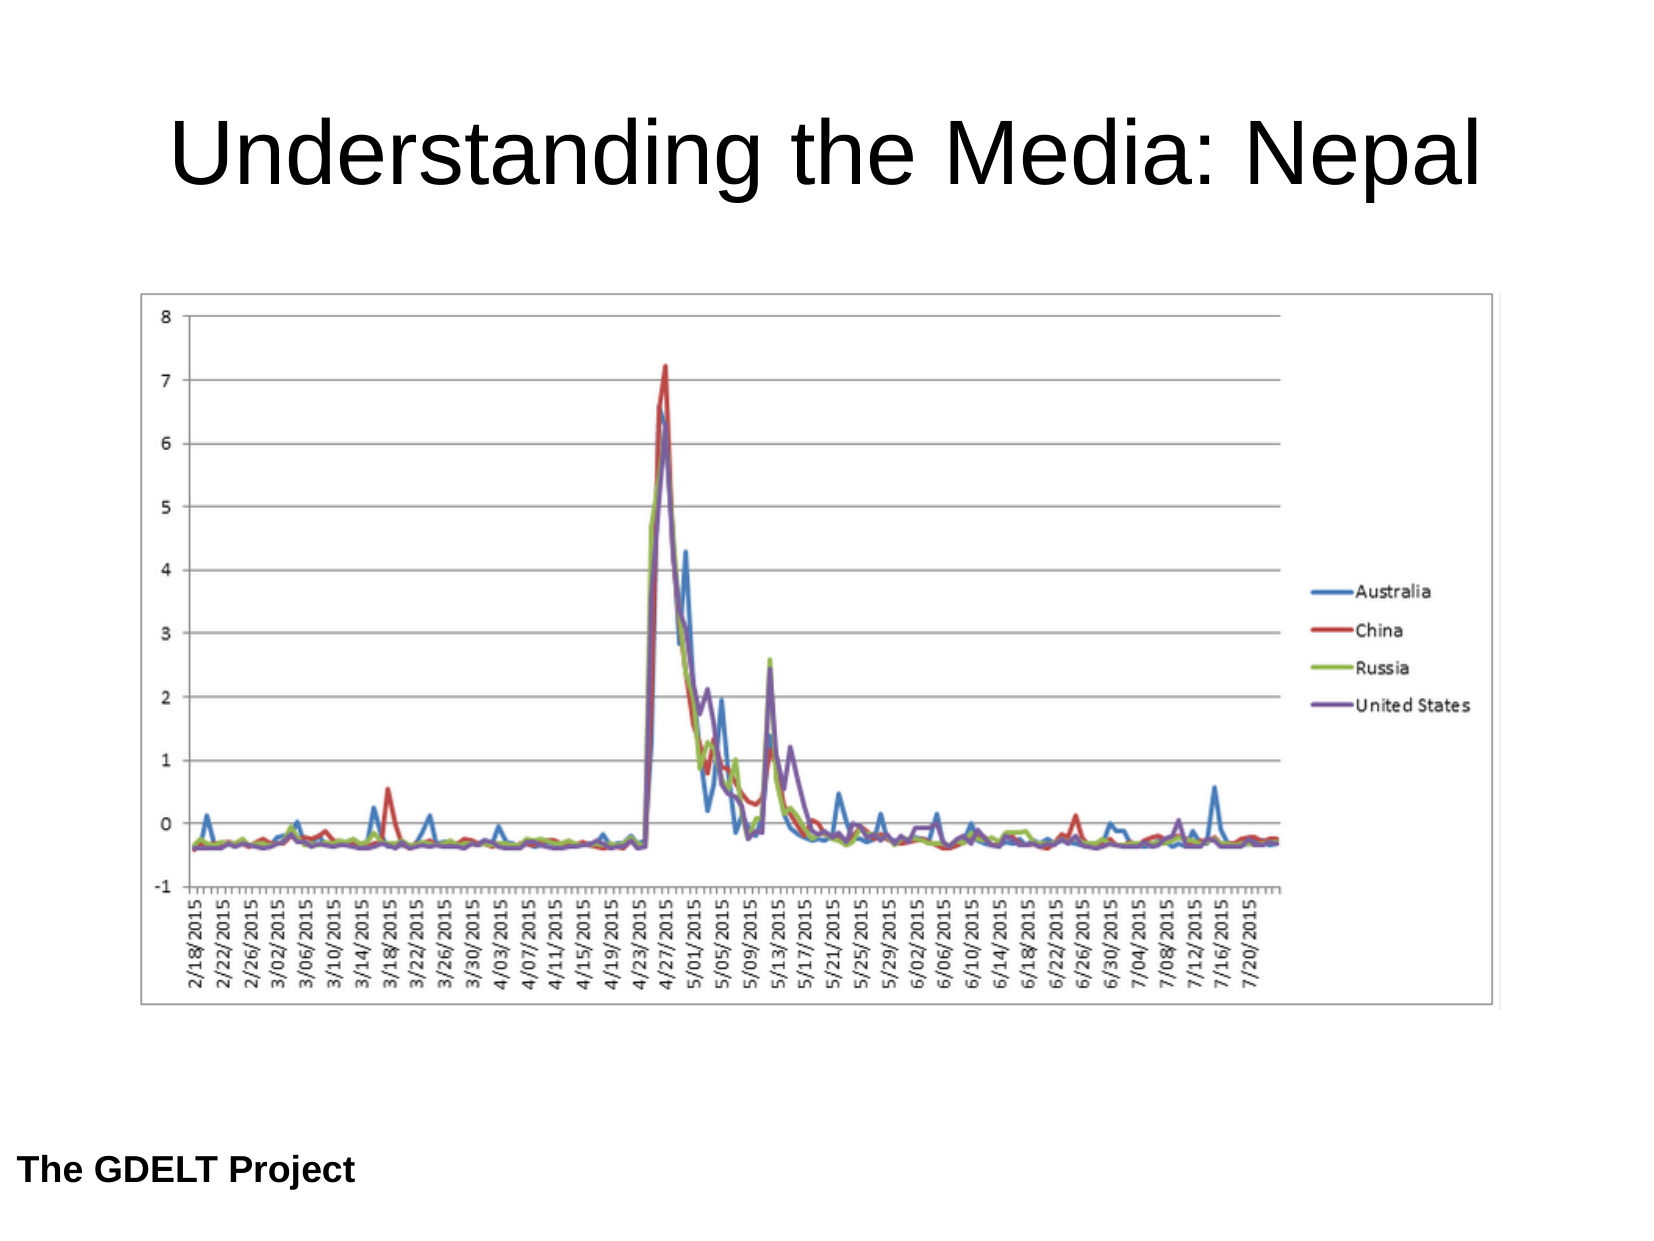

# Understanding the Media: Nepal
The GDELT Project